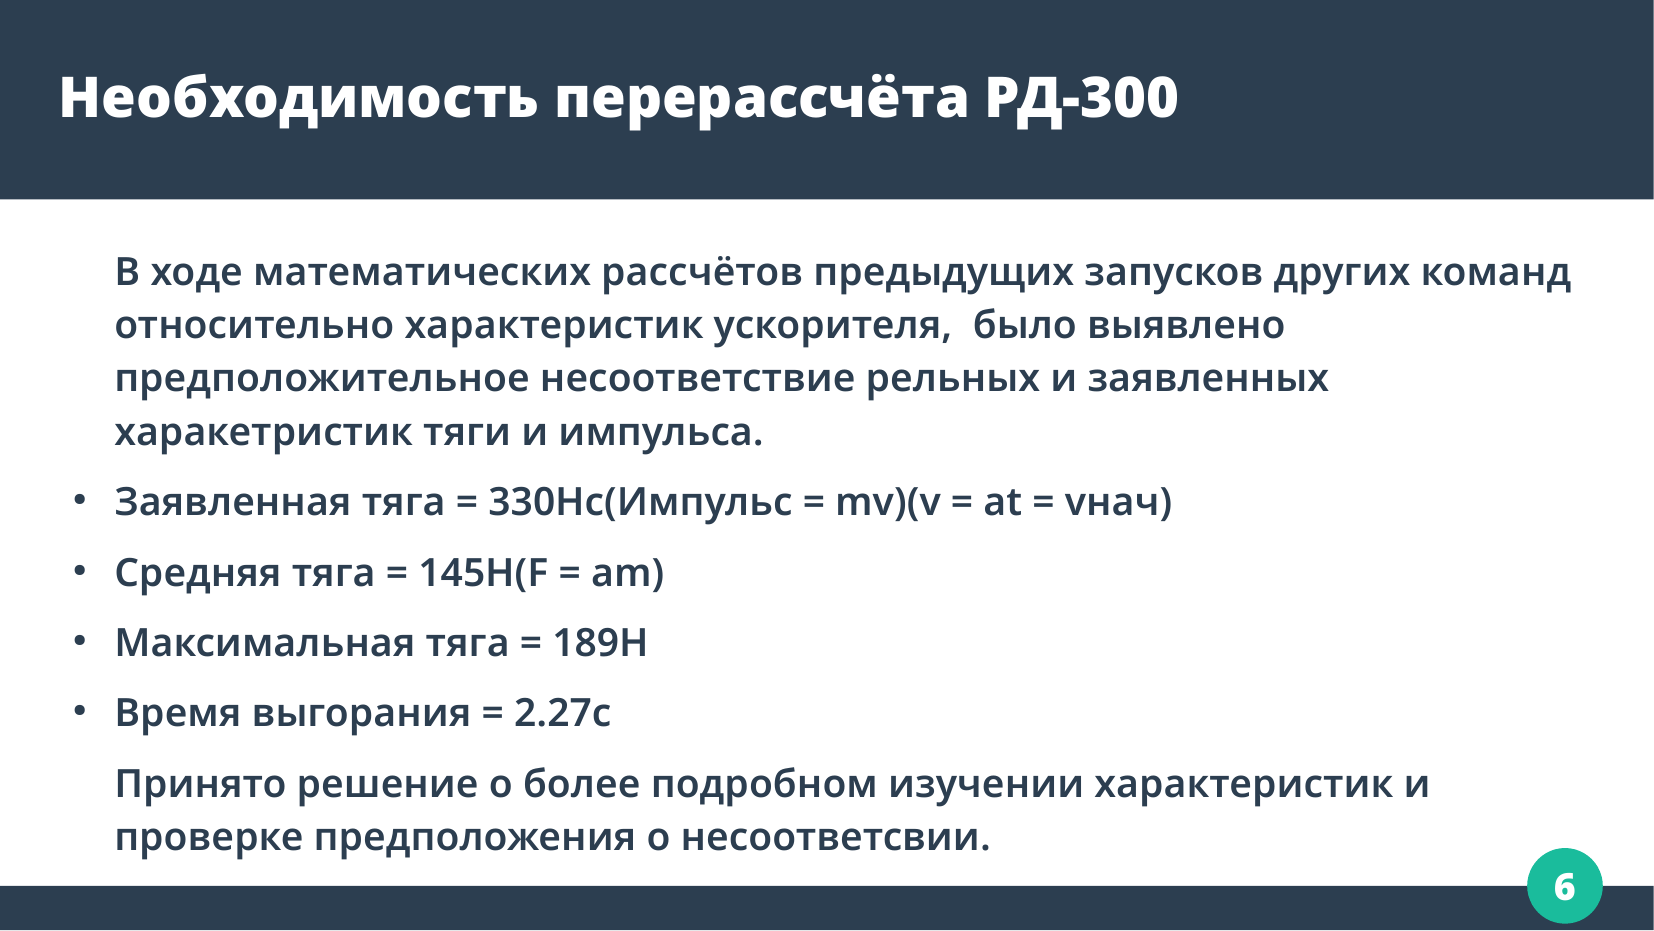

# Необходимость перерассчёта РД-300
В ходе математических рассчётов предыдущих запусков других команд относительно характеристик ускорителя, было выявлено предположительное несоответствие рельных и заявленных харакетристик тяги и импульса.
Заявленная тяга = 330Нс(Импульс = mv)(v = at = vнач)
Средняя тяга = 145Н(F = am)
Максимальная тяга = 189Н
Время выгорания = 2.27с
Принято решение о более подробном изучении характеристик и проверке предположения о несоответсвии.